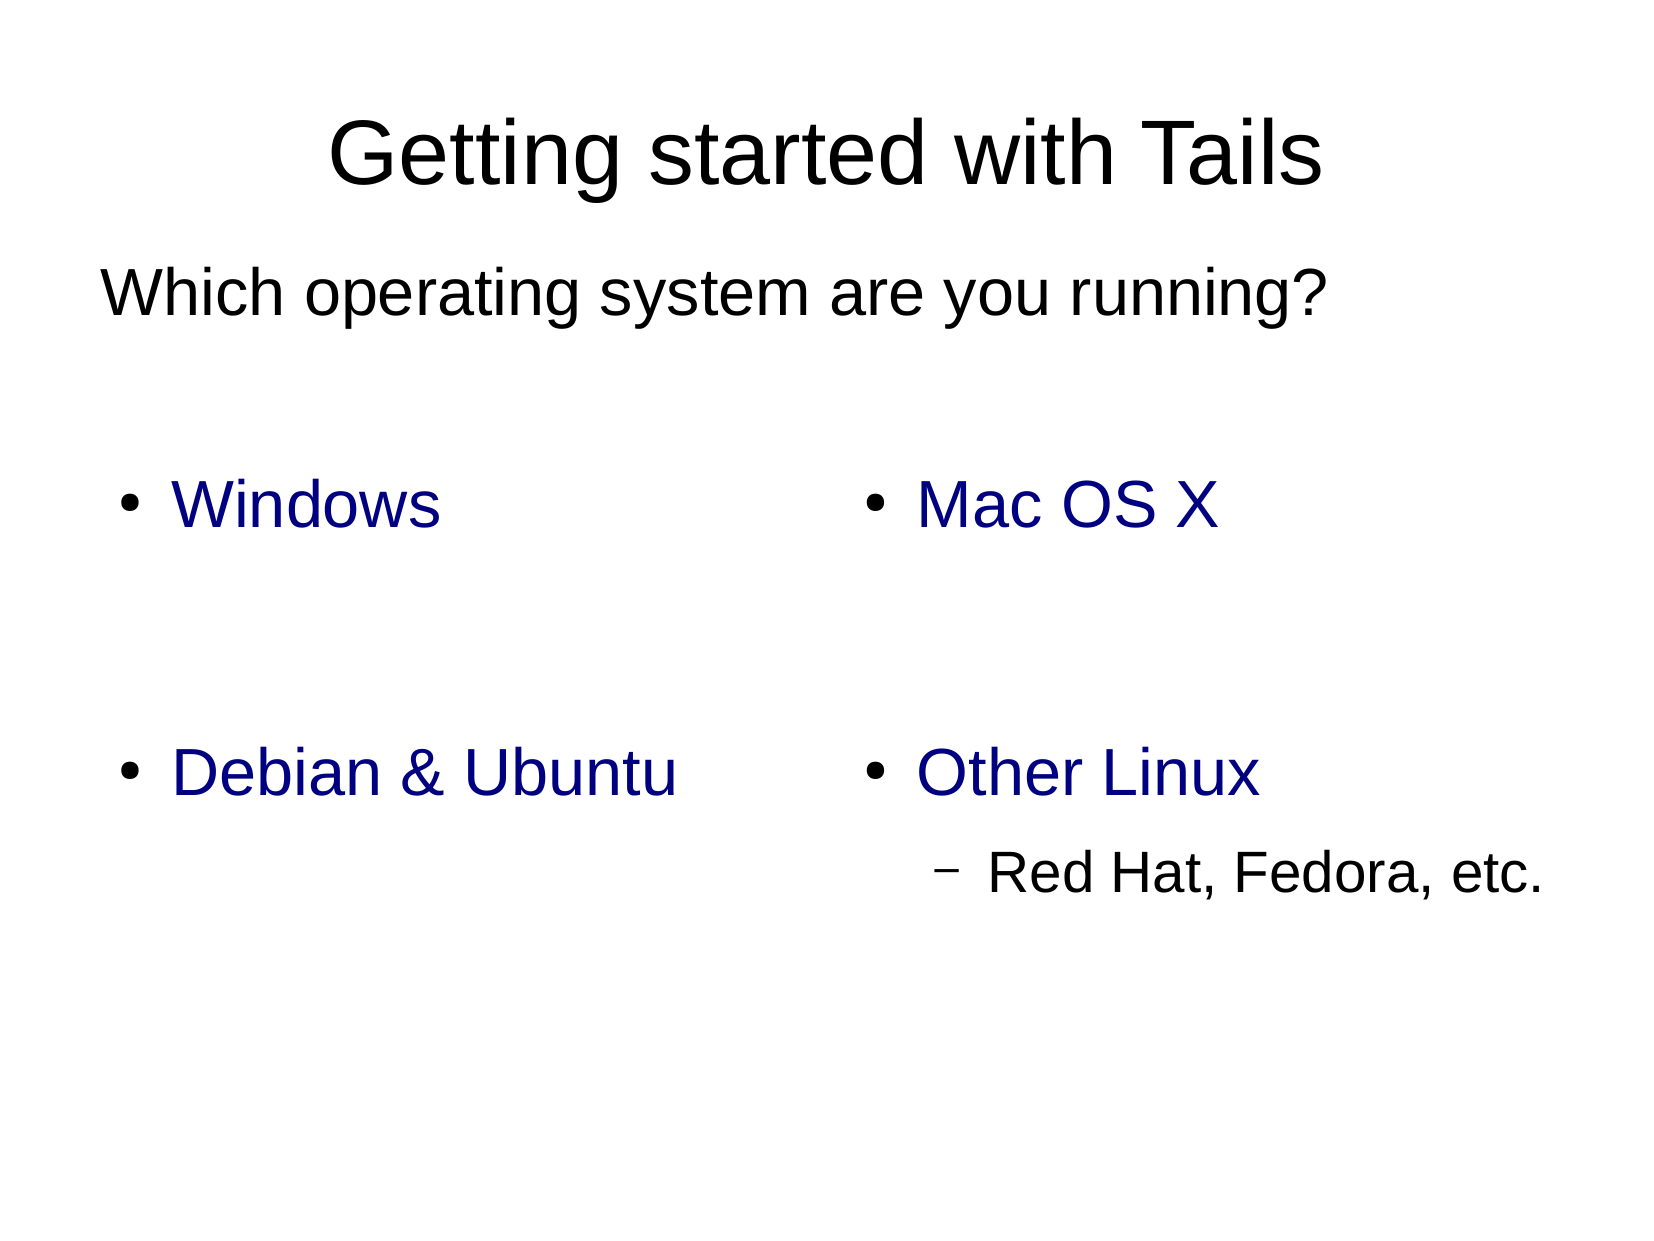

# Getting started with Tails
Which operating system are you running?
Windows
Mac OS X
Debian & Ubuntu
Other Linux
Red Hat, Fedora, etc.